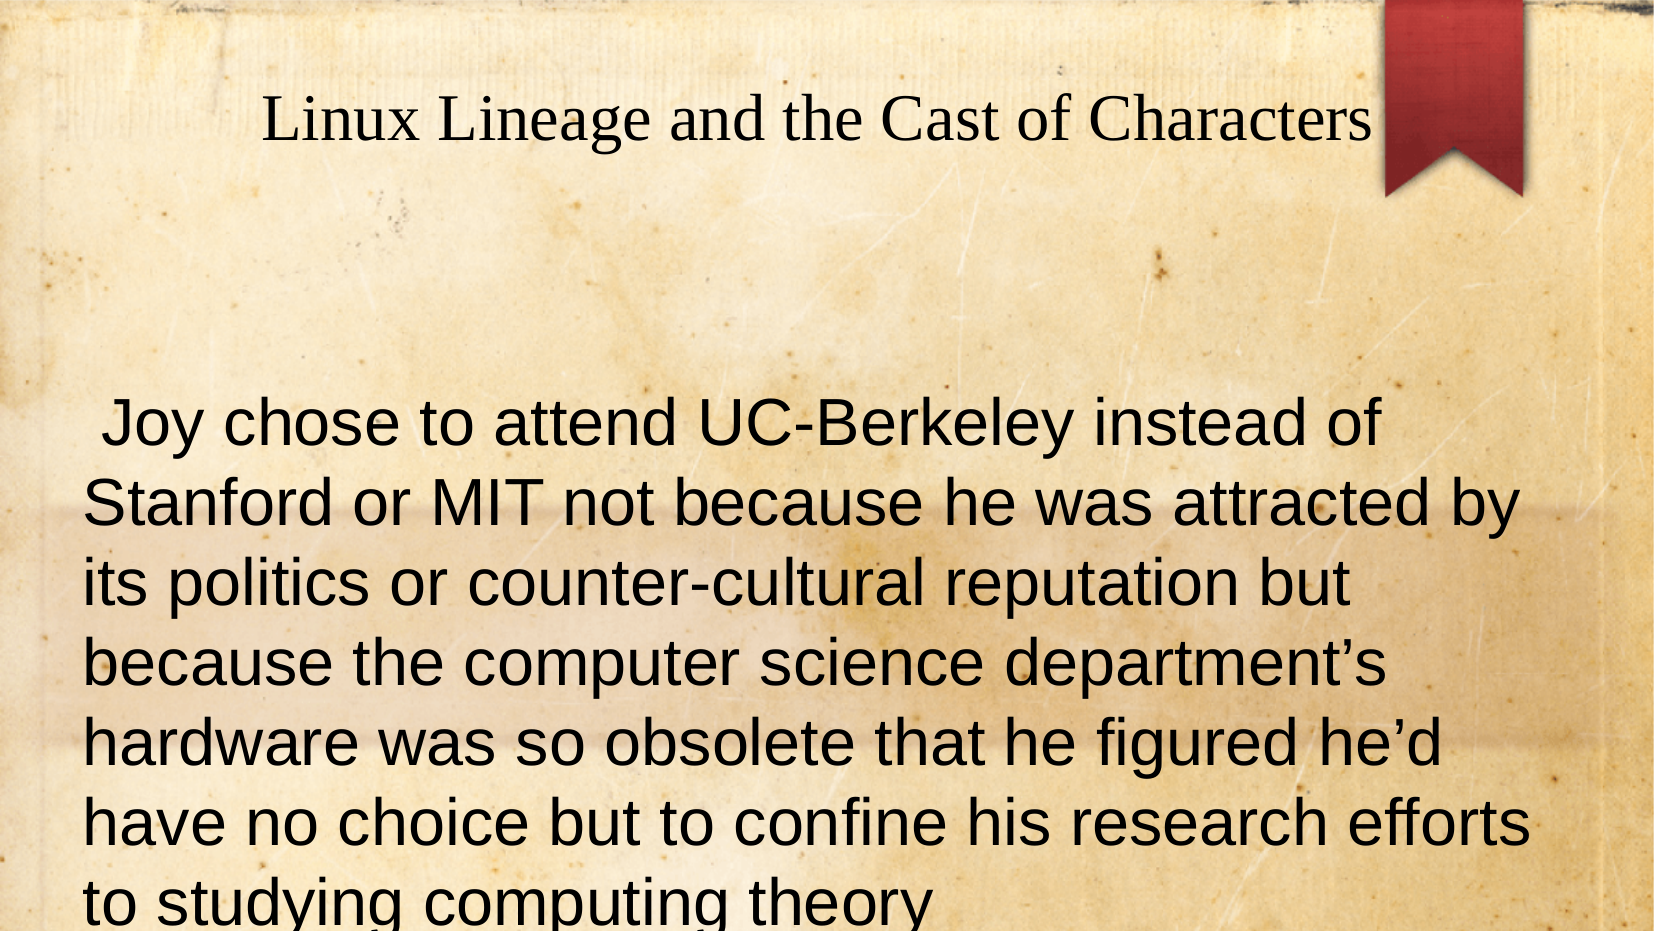

Linux Lineage and the Cast of Characters
 Joy chose to attend UC-Berkeley instead of Stanford or MIT not because he was attracted by its politics or counter-cultural reputation but because the computer science department’s hardware was so obsolete that he figured he’d have no choice but to confine his research efforts to studying computing theory
CS-334 Spring 2015														Page of